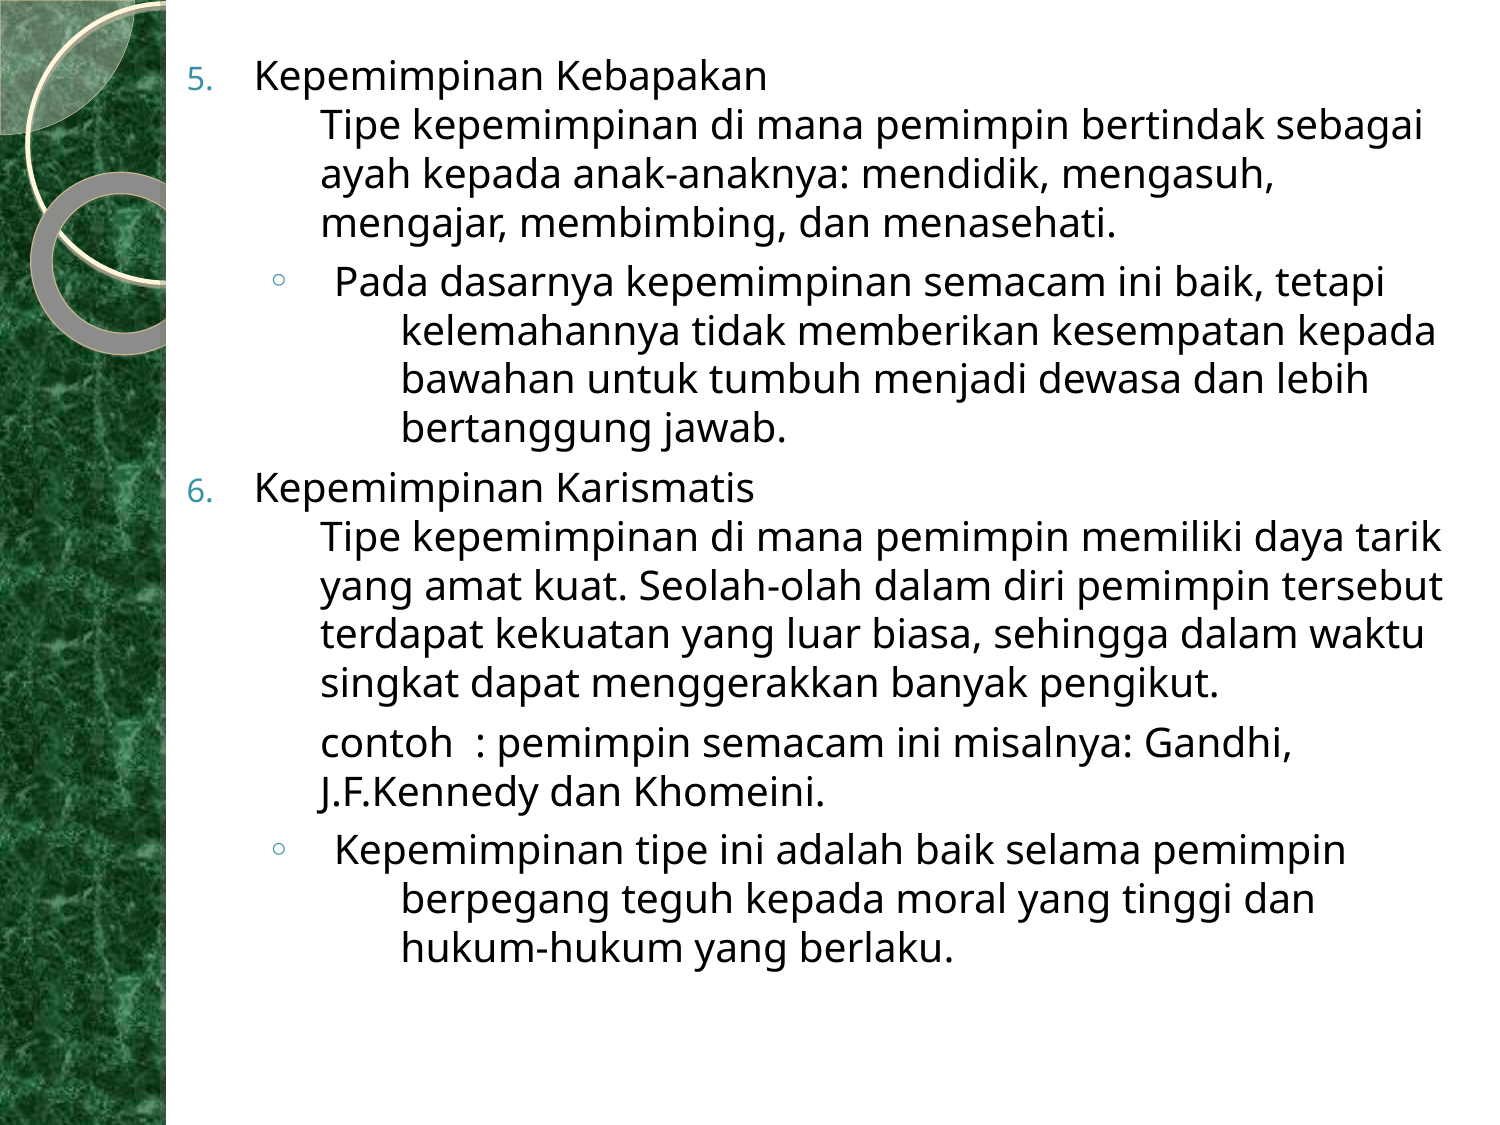

# Kepemimpinan Kebapakan Tipe kepemimpinan di mana pemimpin bertindak sebagai ayah kepada anak-anaknya: mendidik, mengasuh, mengajar, membimbing, dan menasehati.
Pada dasarnya kepemimpinan semacam ini baik, tetapi kelemahannya tidak memberikan kesempatan kepada bawahan untuk tumbuh menjadi dewasa dan lebih bertanggung jawab.
Kepemimpinan Karismatis
Tipe kepemimpinan di mana pemimpin memiliki daya tarik yang amat kuat. Seolah-olah dalam diri pemimpin tersebut terdapat kekuatan yang luar biasa, sehingga dalam waktu singkat dapat menggerakkan banyak pengikut.
	contoh : pemimpin semacam ini misalnya: Gandhi, J.F.Kennedy dan Khomeini.
Kepemimpinan tipe ini adalah baik selama pemimpin berpegang teguh kepada moral yang tinggi dan hukum-hukum yang berlaku.